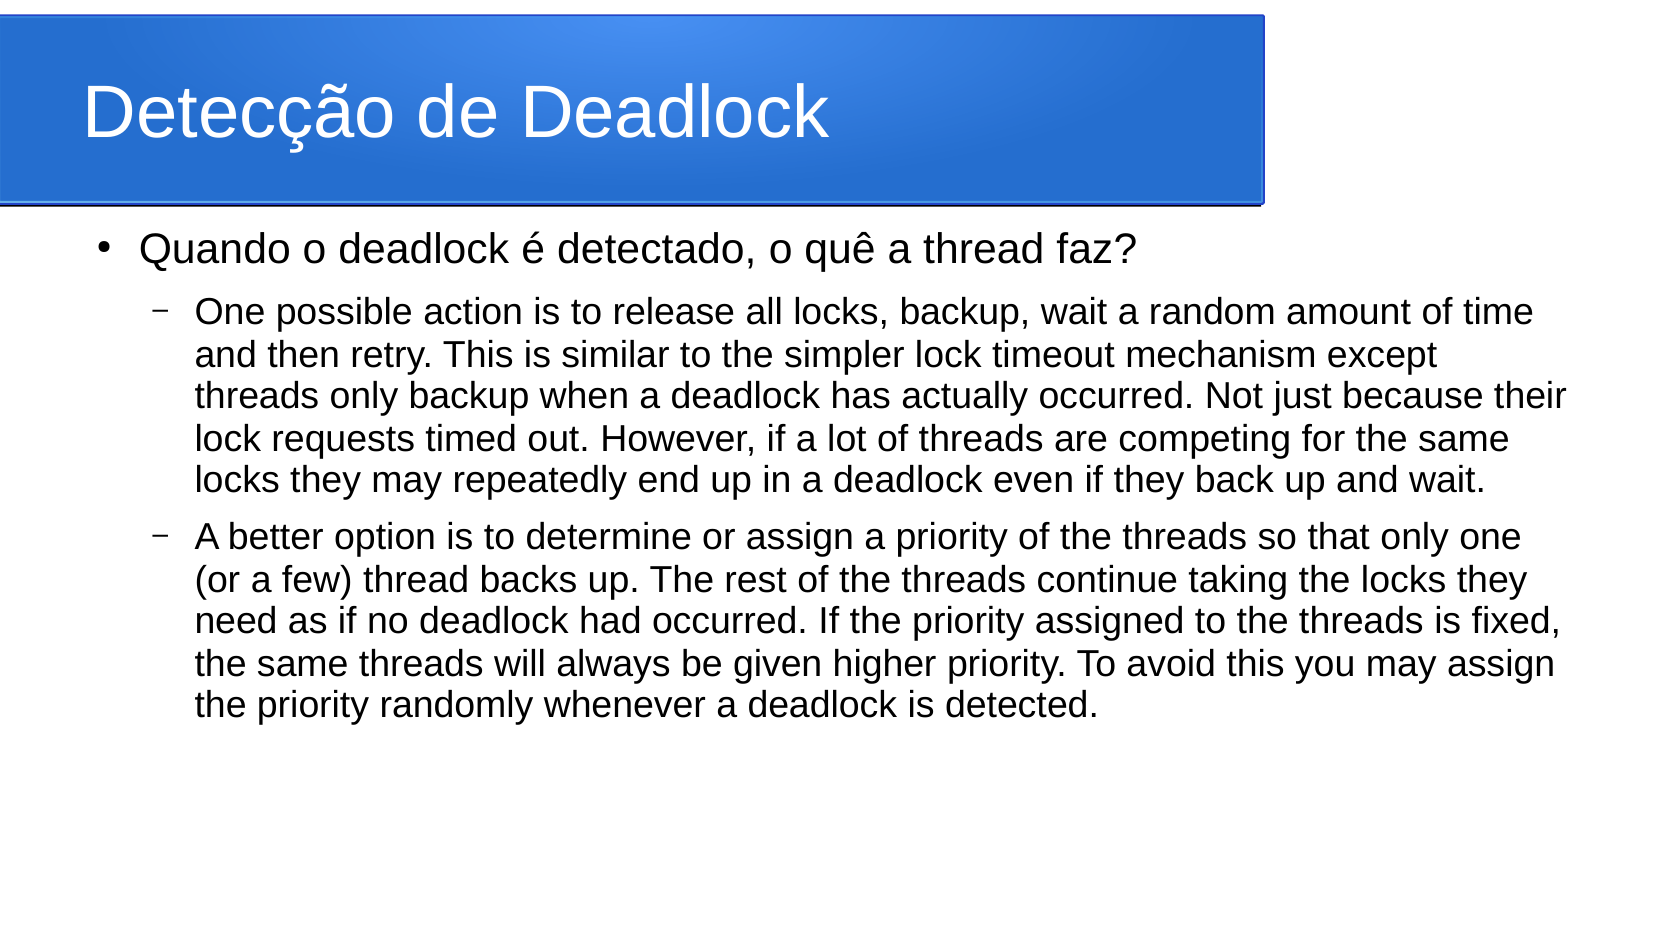

# Detecção de Deadlock
Quando o deadlock é detectado, o quê a thread faz?
One possible action is to release all locks, backup, wait a random amount of time and then retry. This is similar to the simpler lock timeout mechanism except threads only backup when a deadlock has actually occurred. Not just because their lock requests timed out. However, if a lot of threads are competing for the same locks they may repeatedly end up in a deadlock even if they back up and wait.
A better option is to determine or assign a priority of the threads so that only one (or a few) thread backs up. The rest of the threads continue taking the locks they need as if no deadlock had occurred. If the priority assigned to the threads is fixed, the same threads will always be given higher priority. To avoid this you may assign the priority randomly whenever a deadlock is detected.